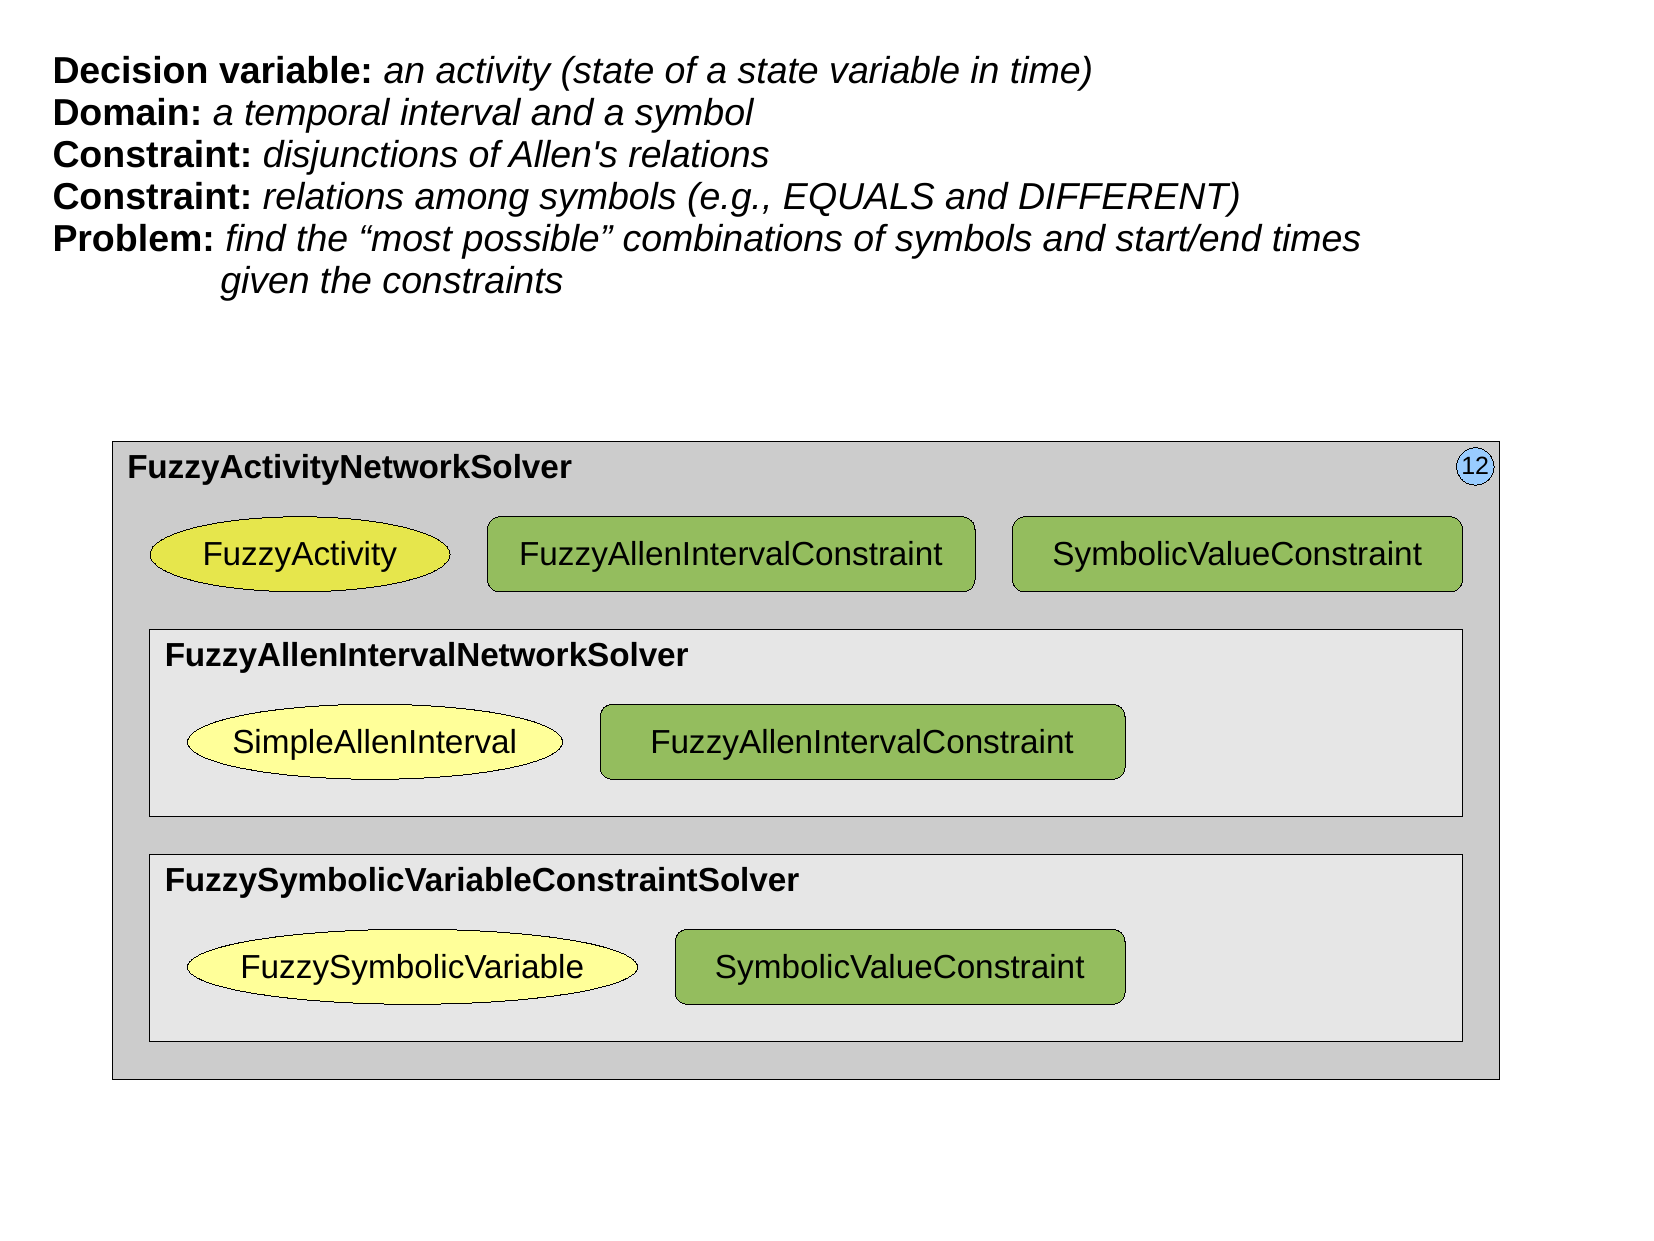

Decision variable: an activity (state of a state variable in time)
Domain: a temporal interval and a symbol
Constraint: disjunctions of Allen's relations
Constraint: relations among symbols (e.g., EQUALS and DIFFERENT)
Problem: find the “most possible” combinations of symbols and start/end times
 given the constraints
FuzzyActivityNetworkSolver
12
FuzzyActivity
FuzzyAllenIntervalConstraint
SymbolicValueConstraint
FuzzyAllenIntervalNetworkSolver
SimpleAllenInterval
FuzzyAllenIntervalConstraint
FuzzySymbolicVariableConstraintSolver
FuzzySymbolicVariable
SymbolicValueConstraint